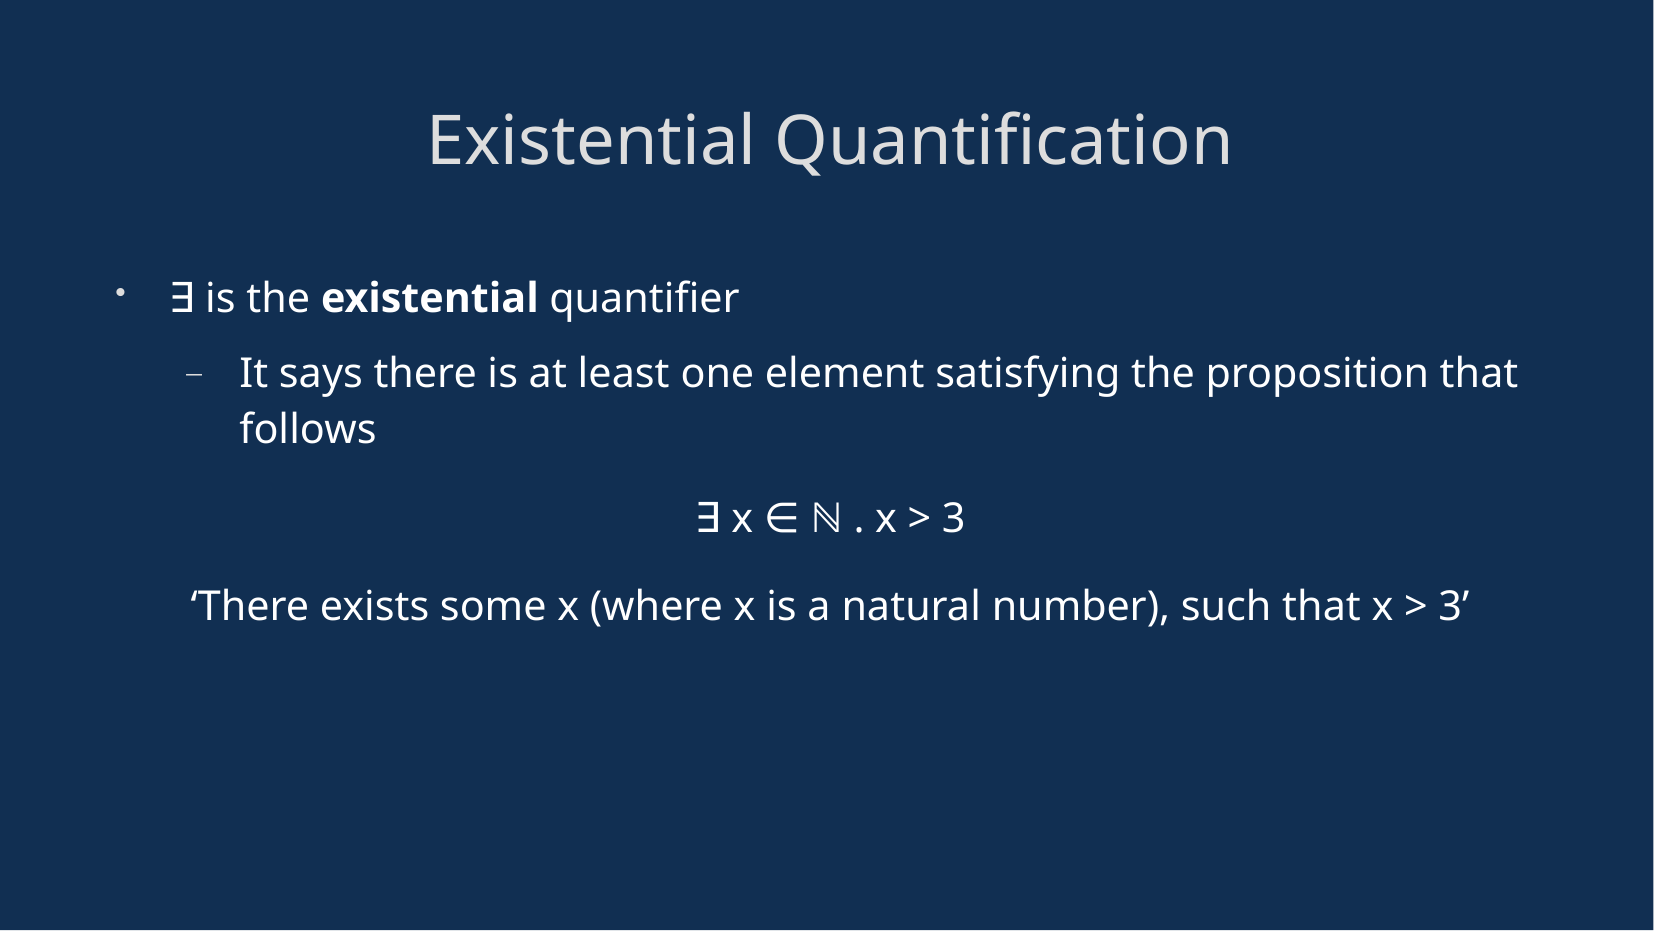

# Existential Quantification
∃ is the existential quantifier
It says there is at least one element satisfying the proposition that follows
∃ x ∈ ℕ . x > 3
‘There exists some x (where x is a natural number), such that x > 3’